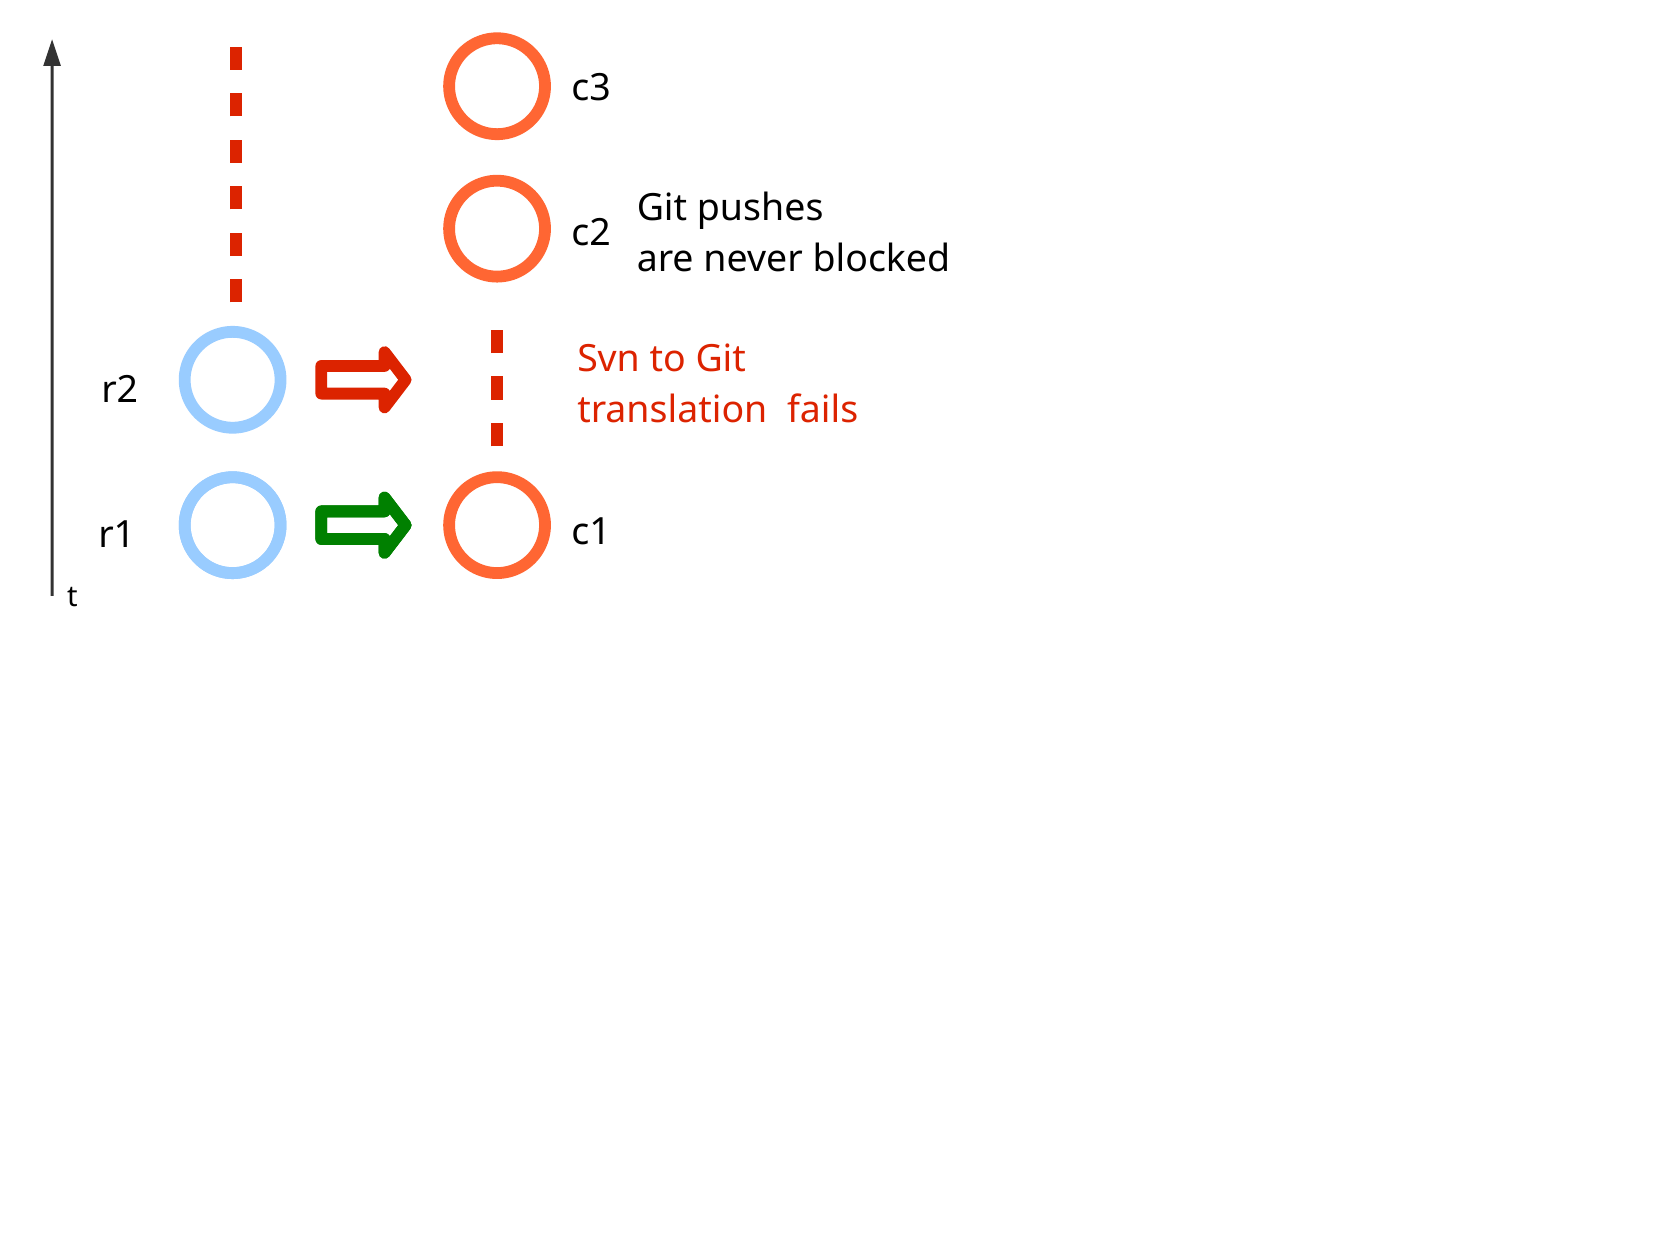

c3
Git pushes
are never blocked
c2
Svn to Git
translation fails
r2
c1
r1
t